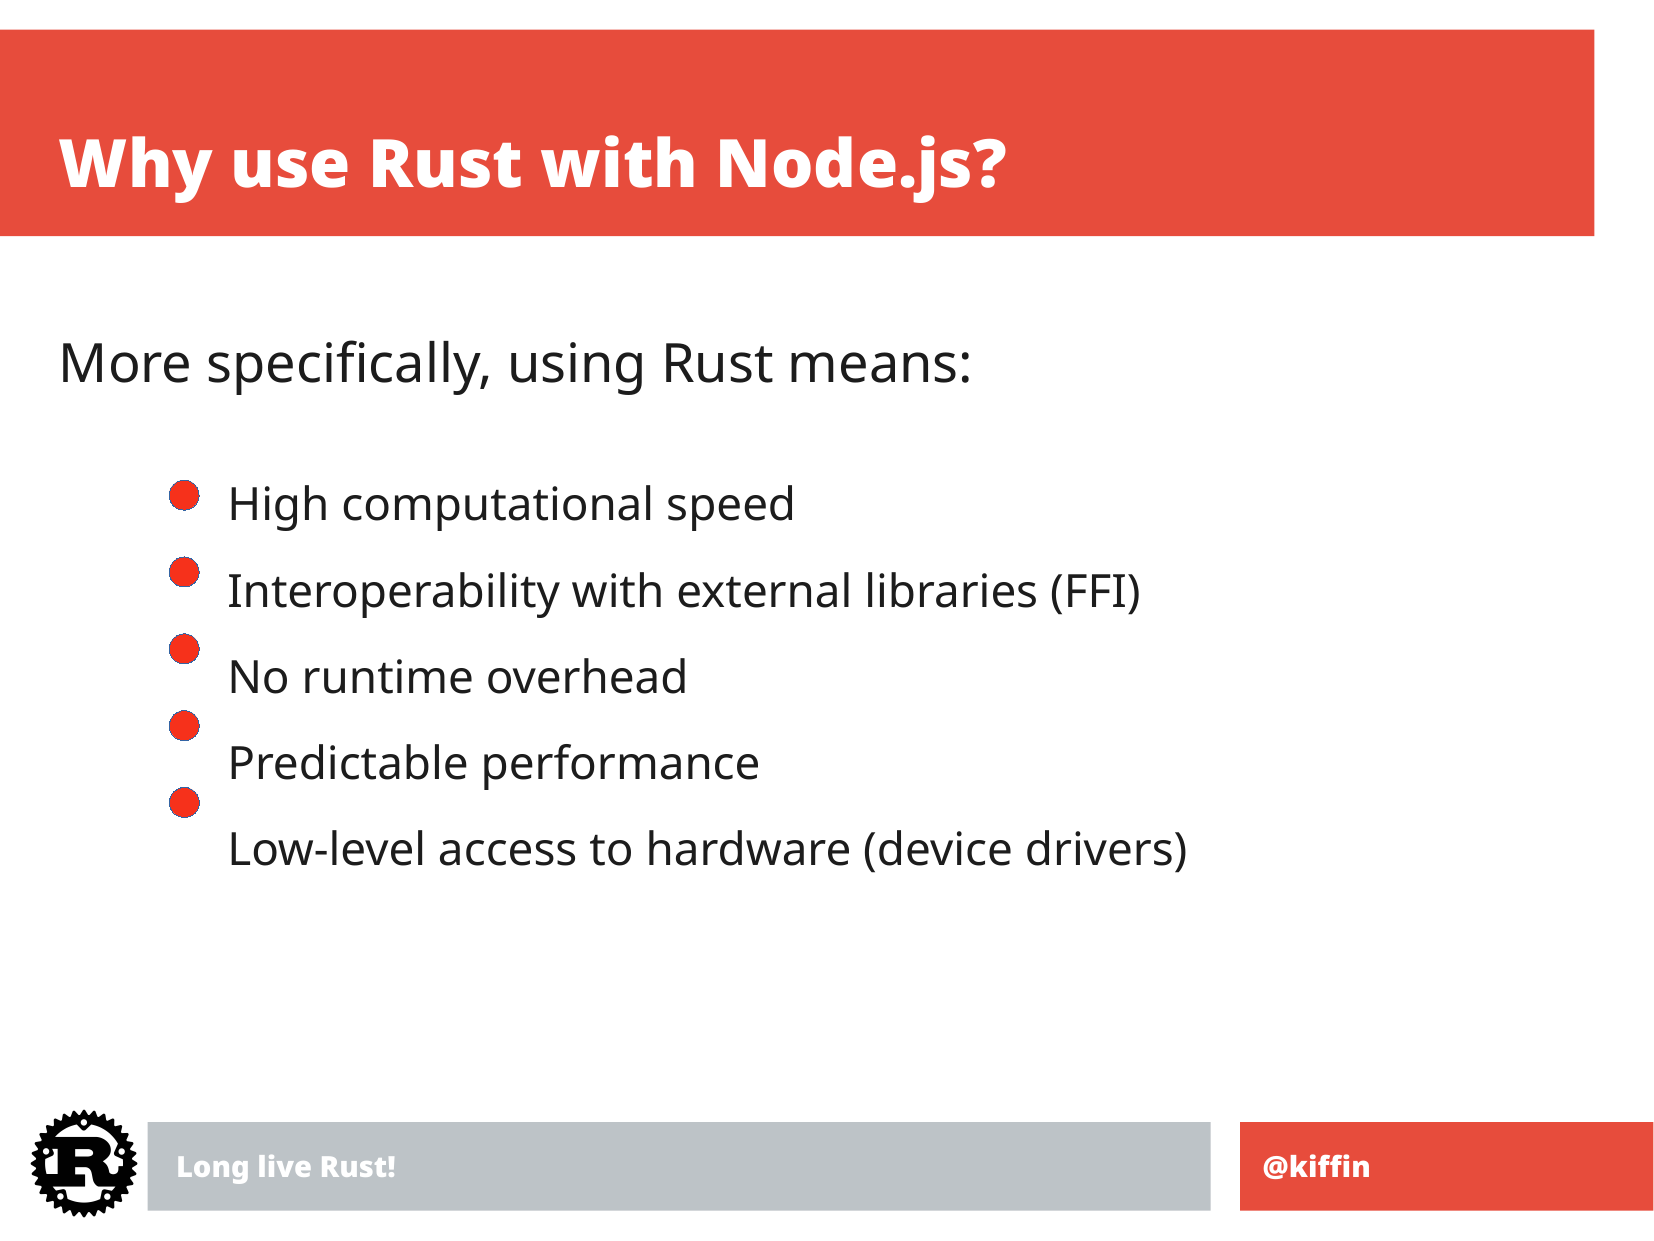

# Why use Rust with Node.js?
More specifically, using Rust means:
High computational speed
Interoperability with external libraries (FFI)
No runtime overhead
Predictable performance
Low-level access to hardware (device drivers)
Long live Rust!
@kiffin